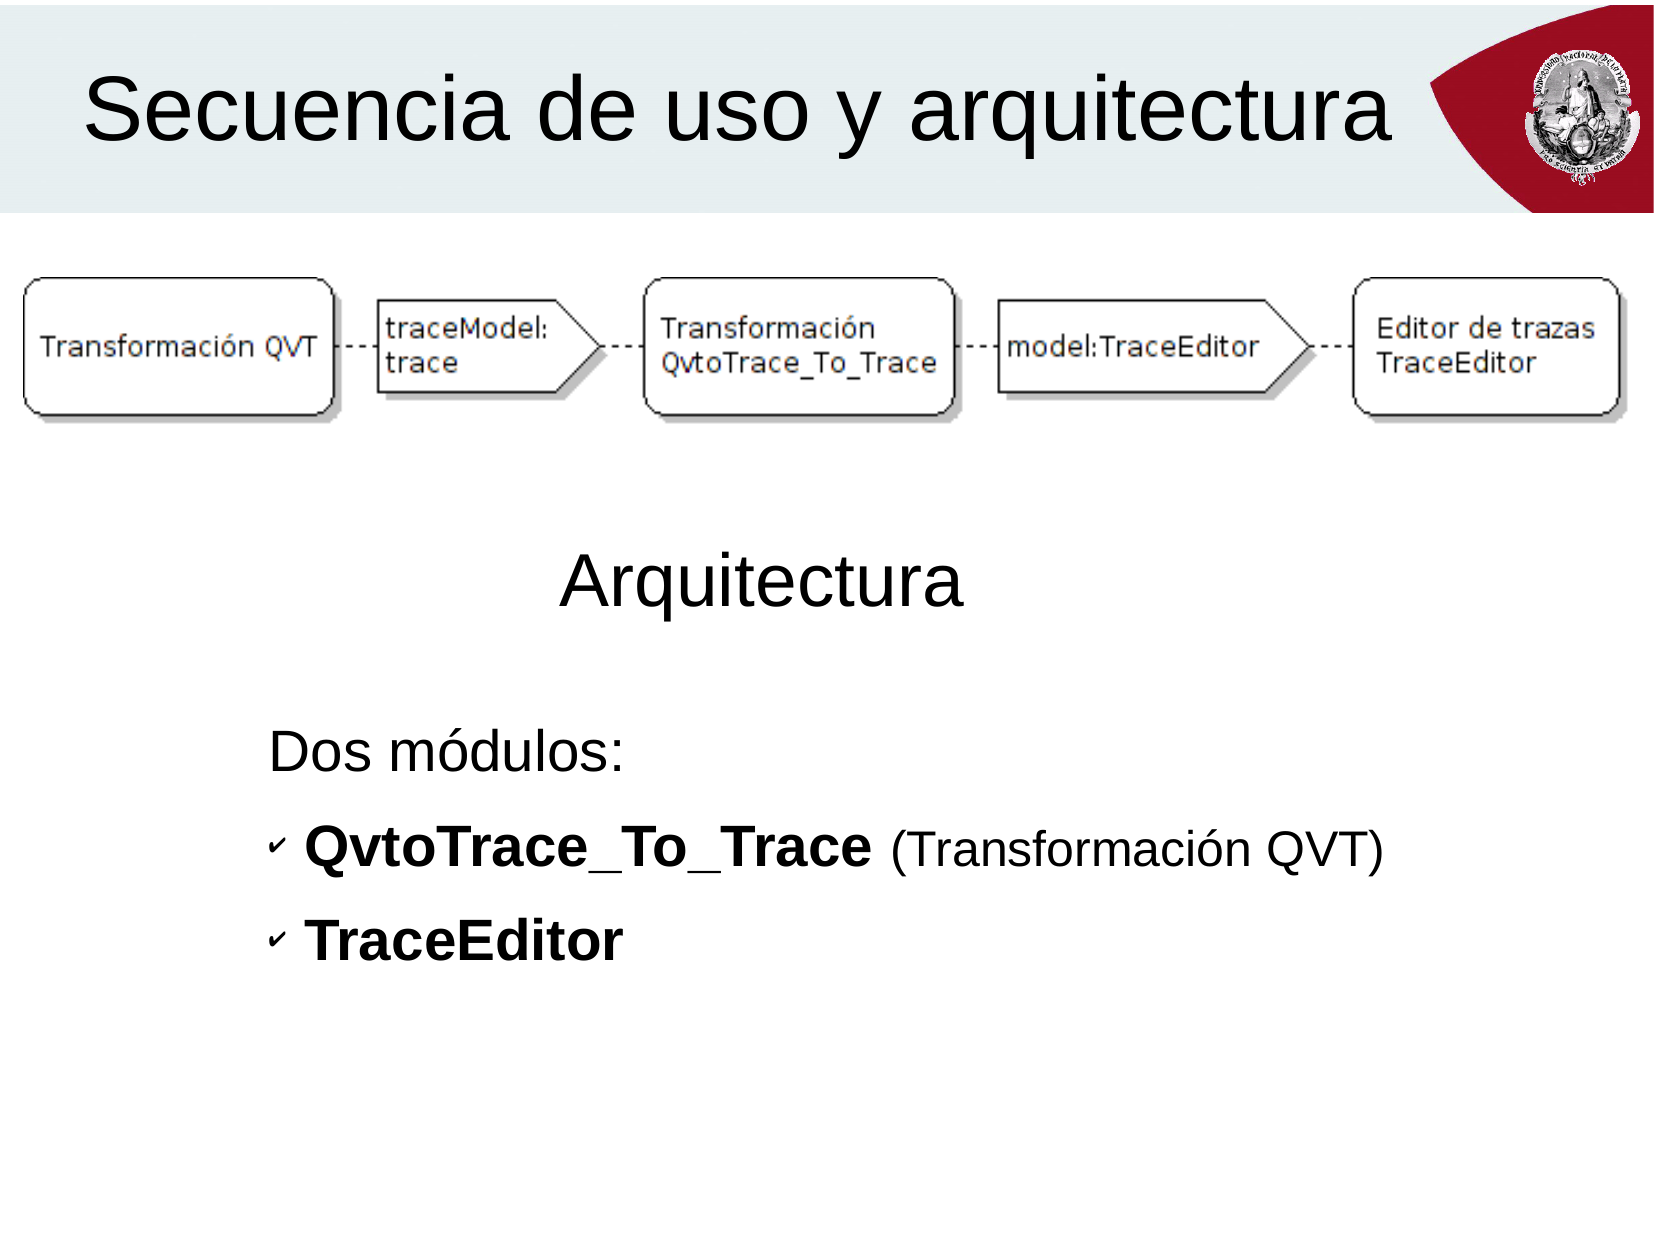

# Secuencia de uso y arquitectura
Arquitectura
Dos módulos:
QvtoTrace_To_Trace (Transformación QVT)
TraceEditor